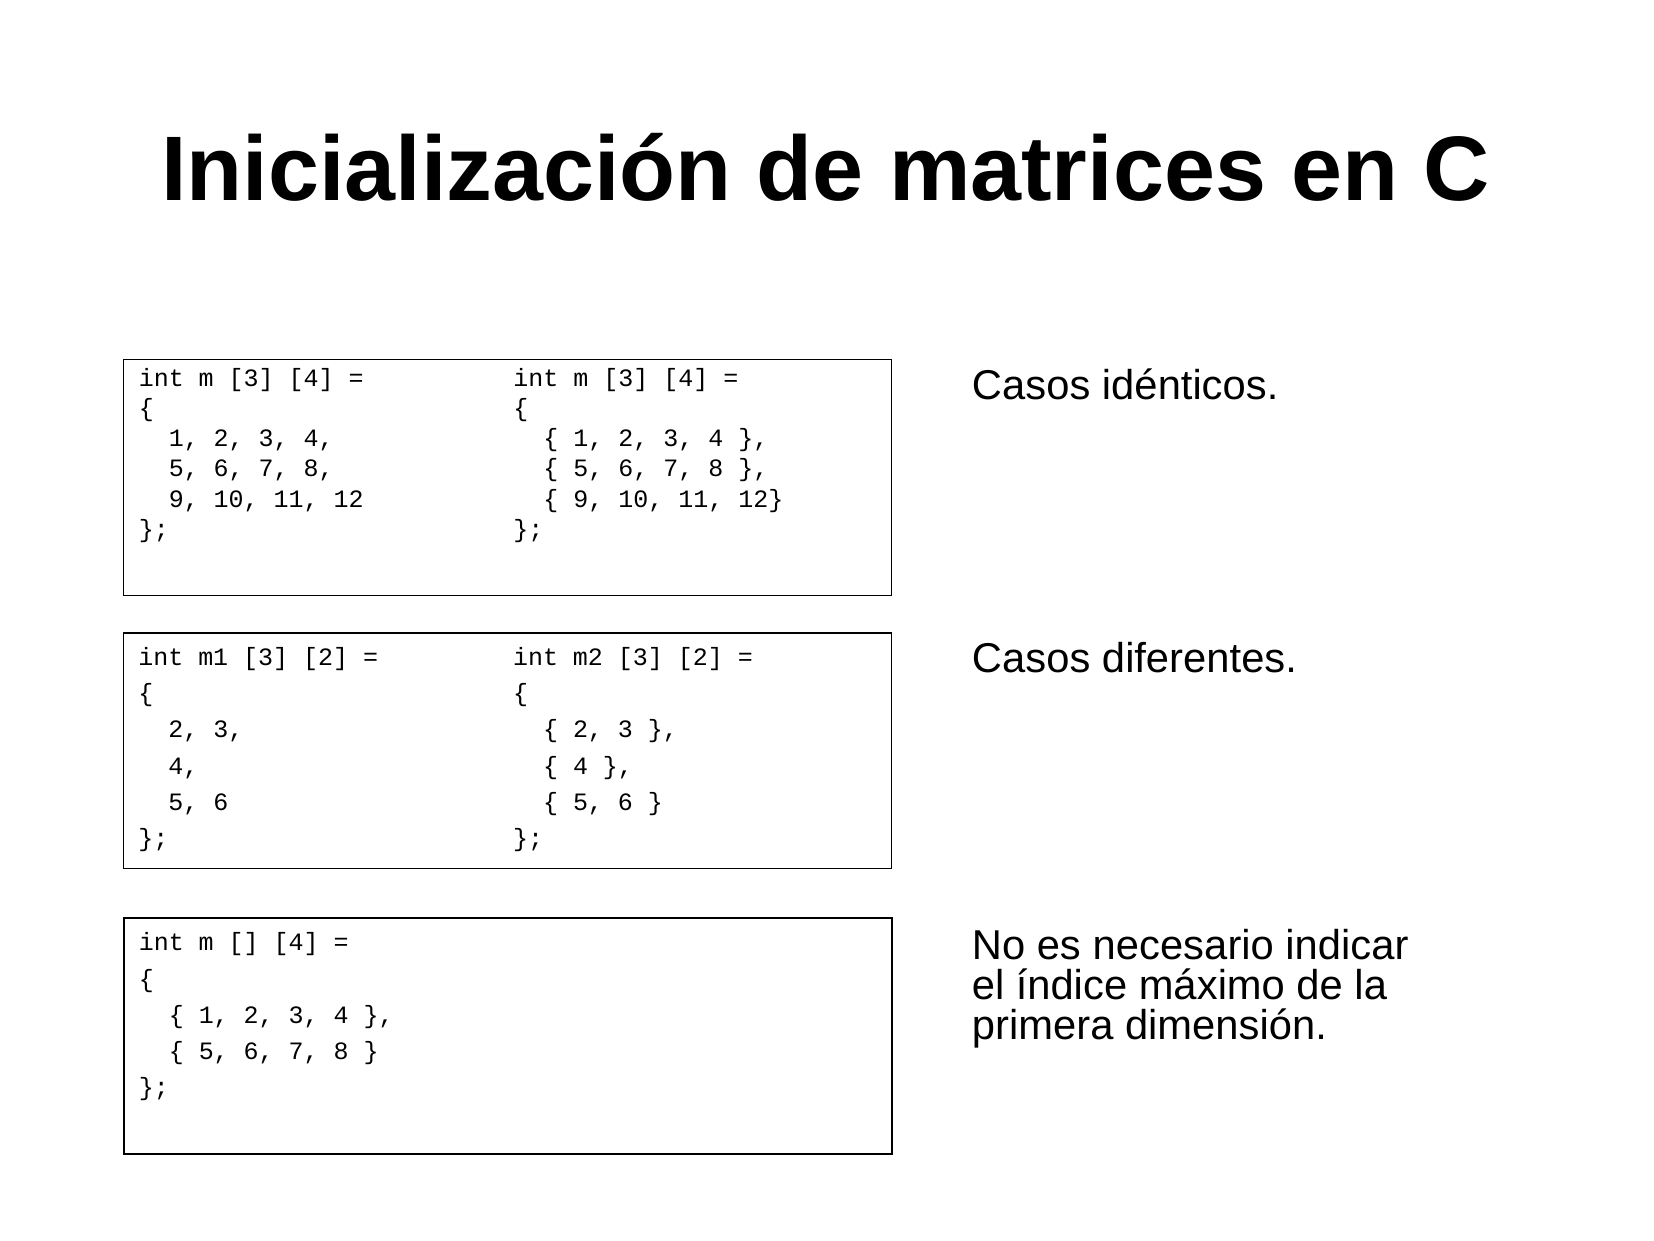

Inicialización de matrices en C
int m [3] [4] = int m [3] [4] =
{ {
 1, 2, 3, 4, { 1, 2, 3, 4 },
 5, 6, 7, 8, { 5, 6, 7, 8 },
 9, 10, 11, 12 { 9, 10, 11, 12}
}; };
Casos idénticos.
int m1 [3] [2] = int m2 [3] [2] =
{ {
 2, 3, { 2, 3 },
 4, { 4 },
 5, 6 { 5, 6 }
}; };
Casos diferentes.
int m [] [4] =
{
 { 1, 2, 3, 4 },
 { 5, 6, 7, 8 }
};
No es necesario indicar el índice máximo de la primera dimensión.